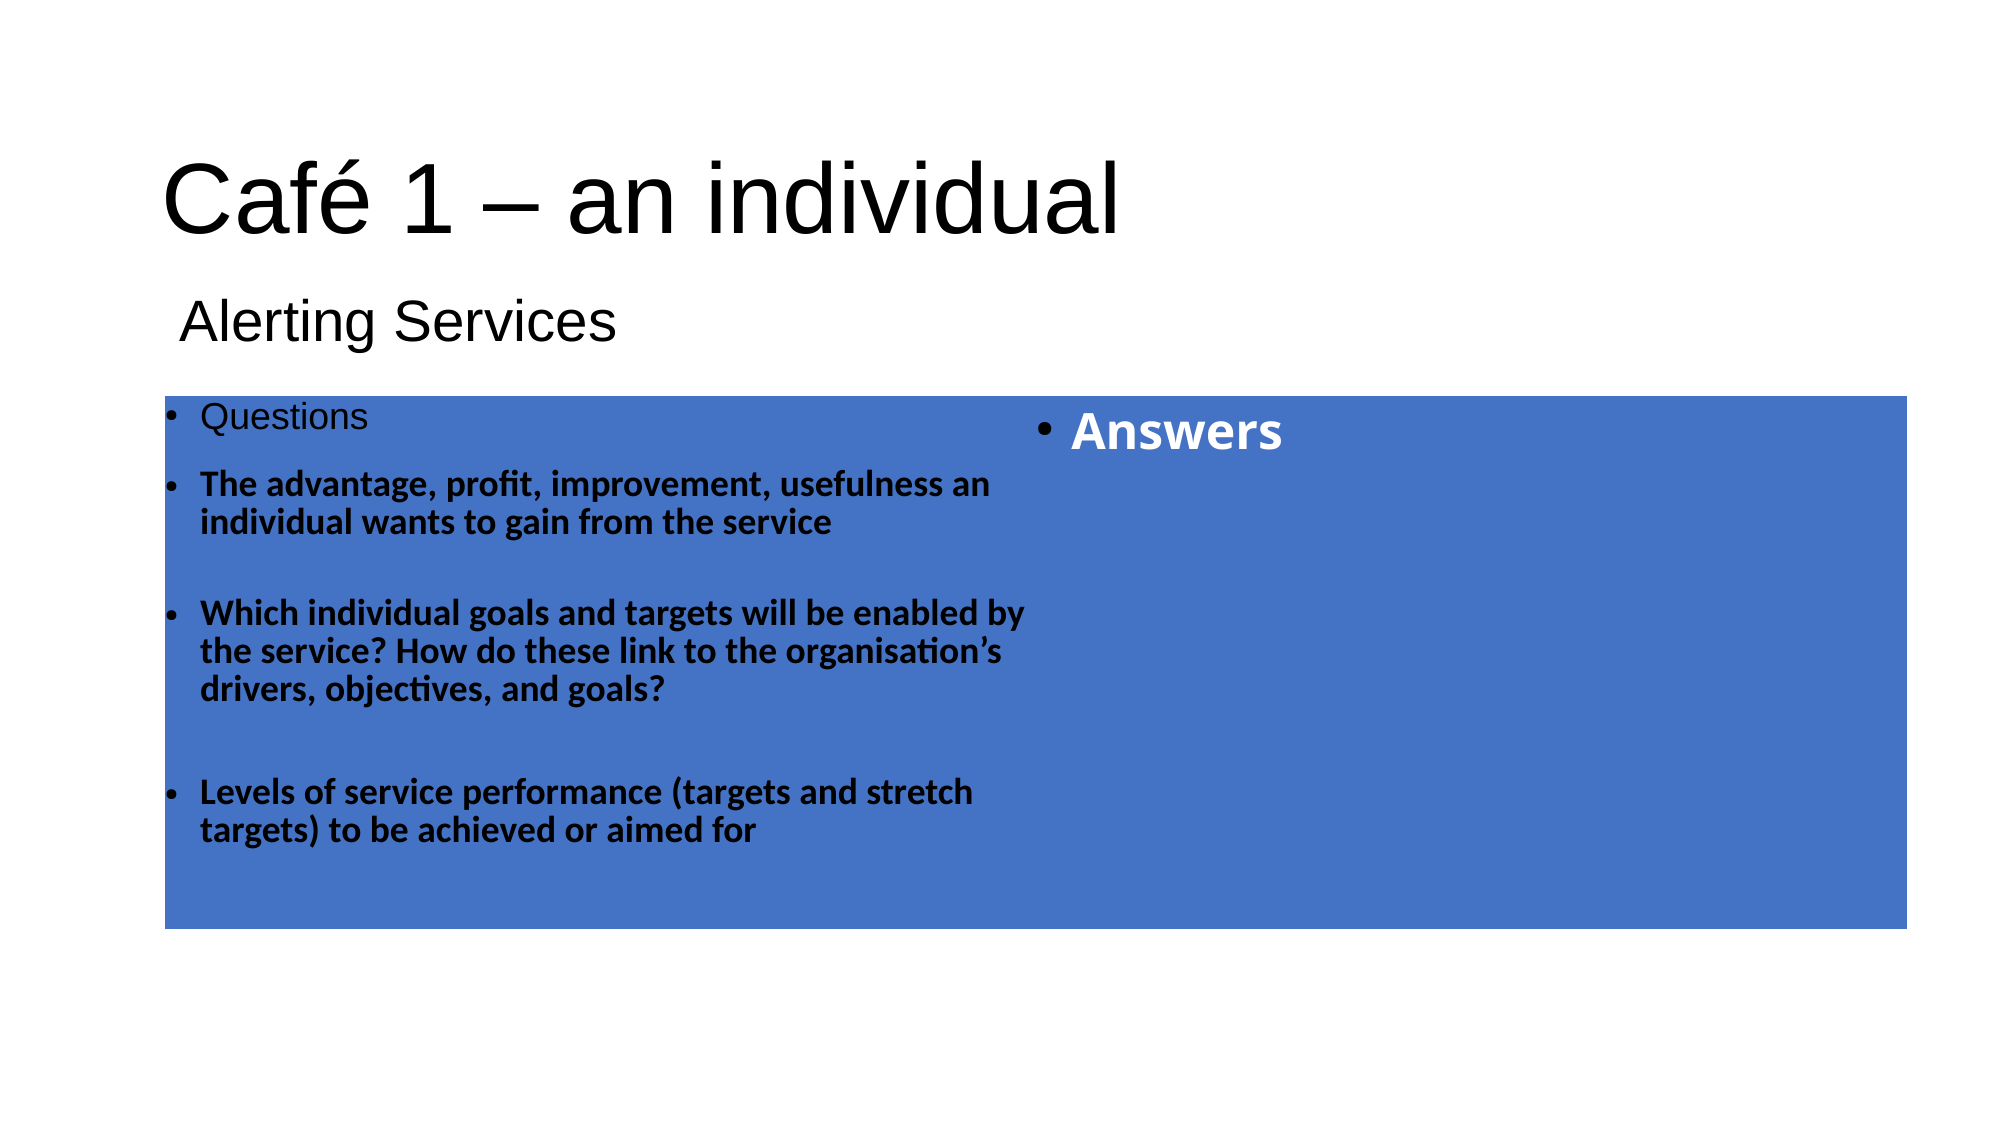

# Café 1 – an individual
Alerting Services
| Questions | Answers |
| --- | --- |
| The advantage, profit, improvement, usefulness an individual wants to gain from the service | |
| Which individual goals and targets will be enabled by the service? How do these link to the organisation’s drivers, objectives, and goals? | |
| Levels of service performance (targets and stretch targets) to be achieved or aimed for | |